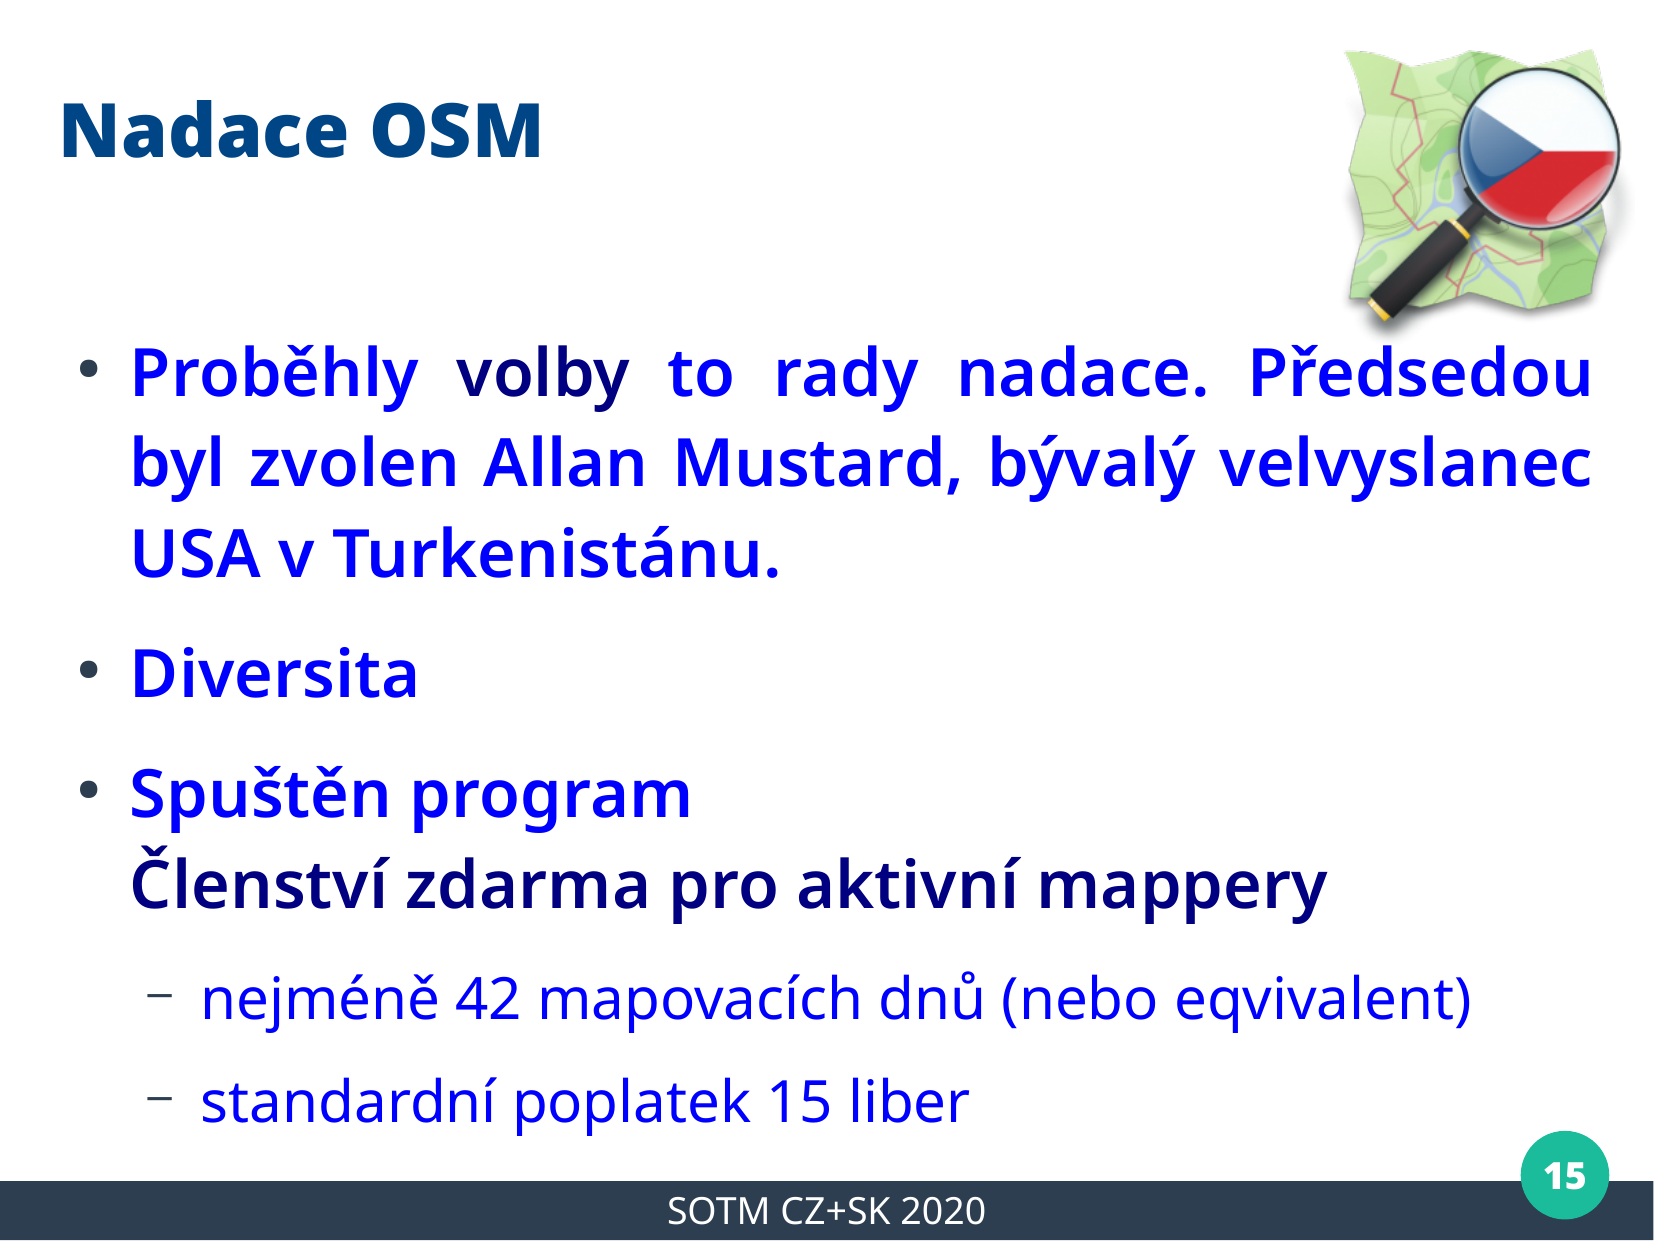

# Nadace OSM
Proběhly volby to rady nadace. Předsedou byl zvolen Allan Mustard, bývalý velvyslanec USA v Turkenistánu.
Diversita
Spuštěn program Členství zdarma pro aktivní mappery
nejméně 42 mapovacích dnů (nebo eqvivalent)
standardní poplatek 15 liber
15
SOTM CZ+SK 2020